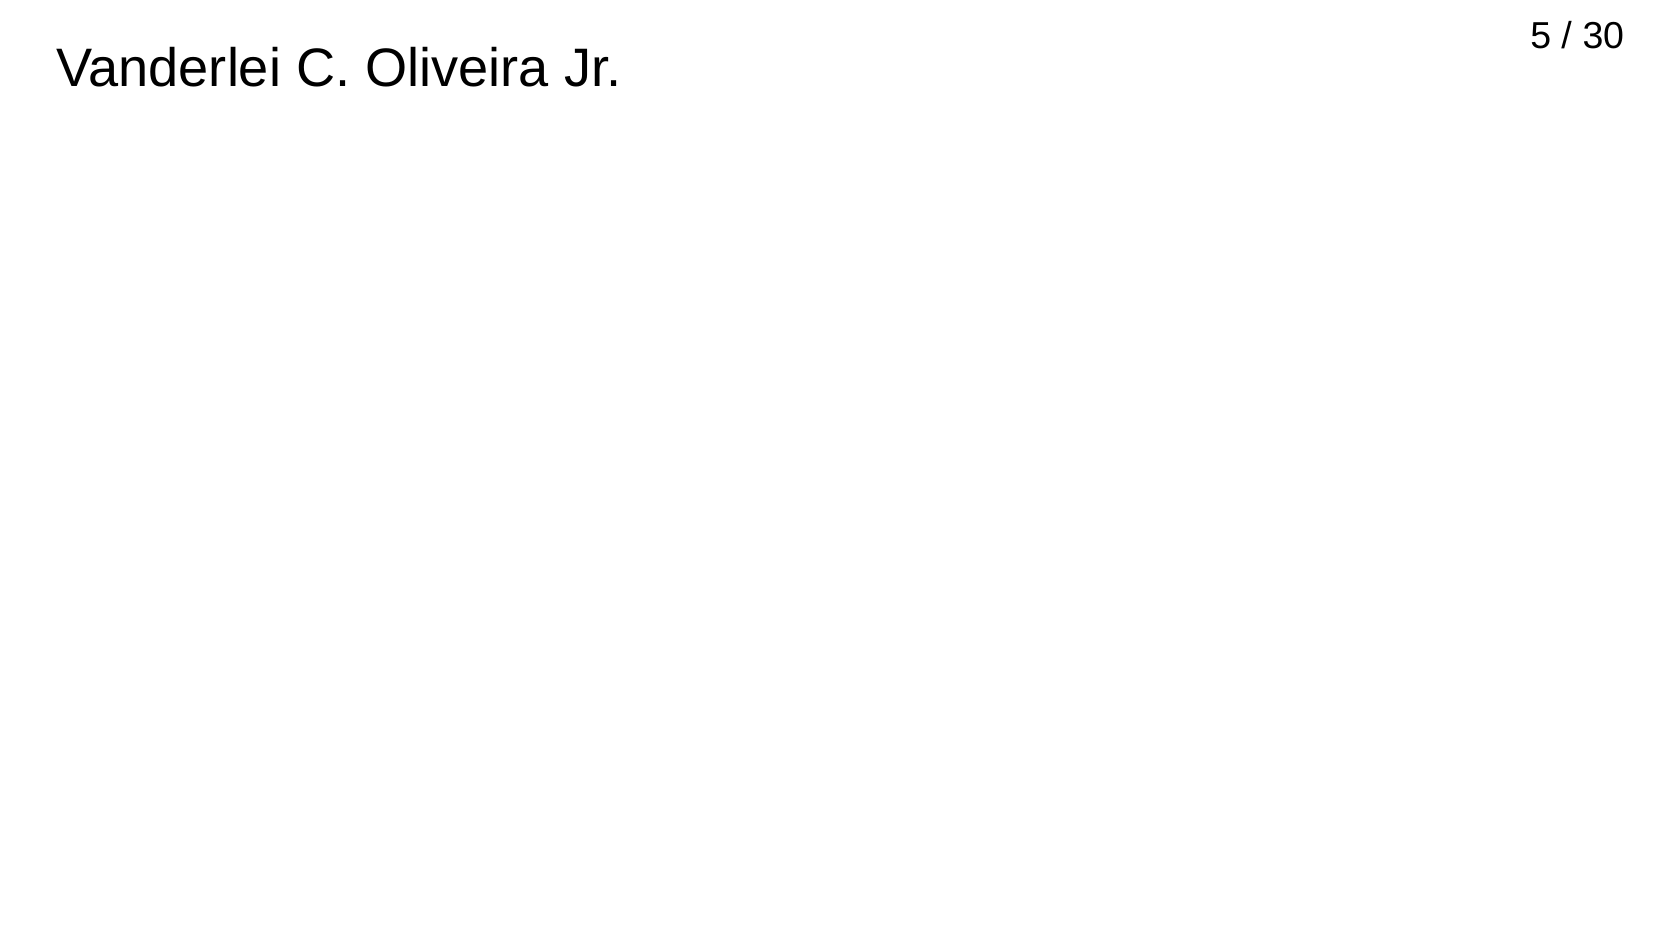

4 / 30
Vanderlei C. Oliveira Jr.